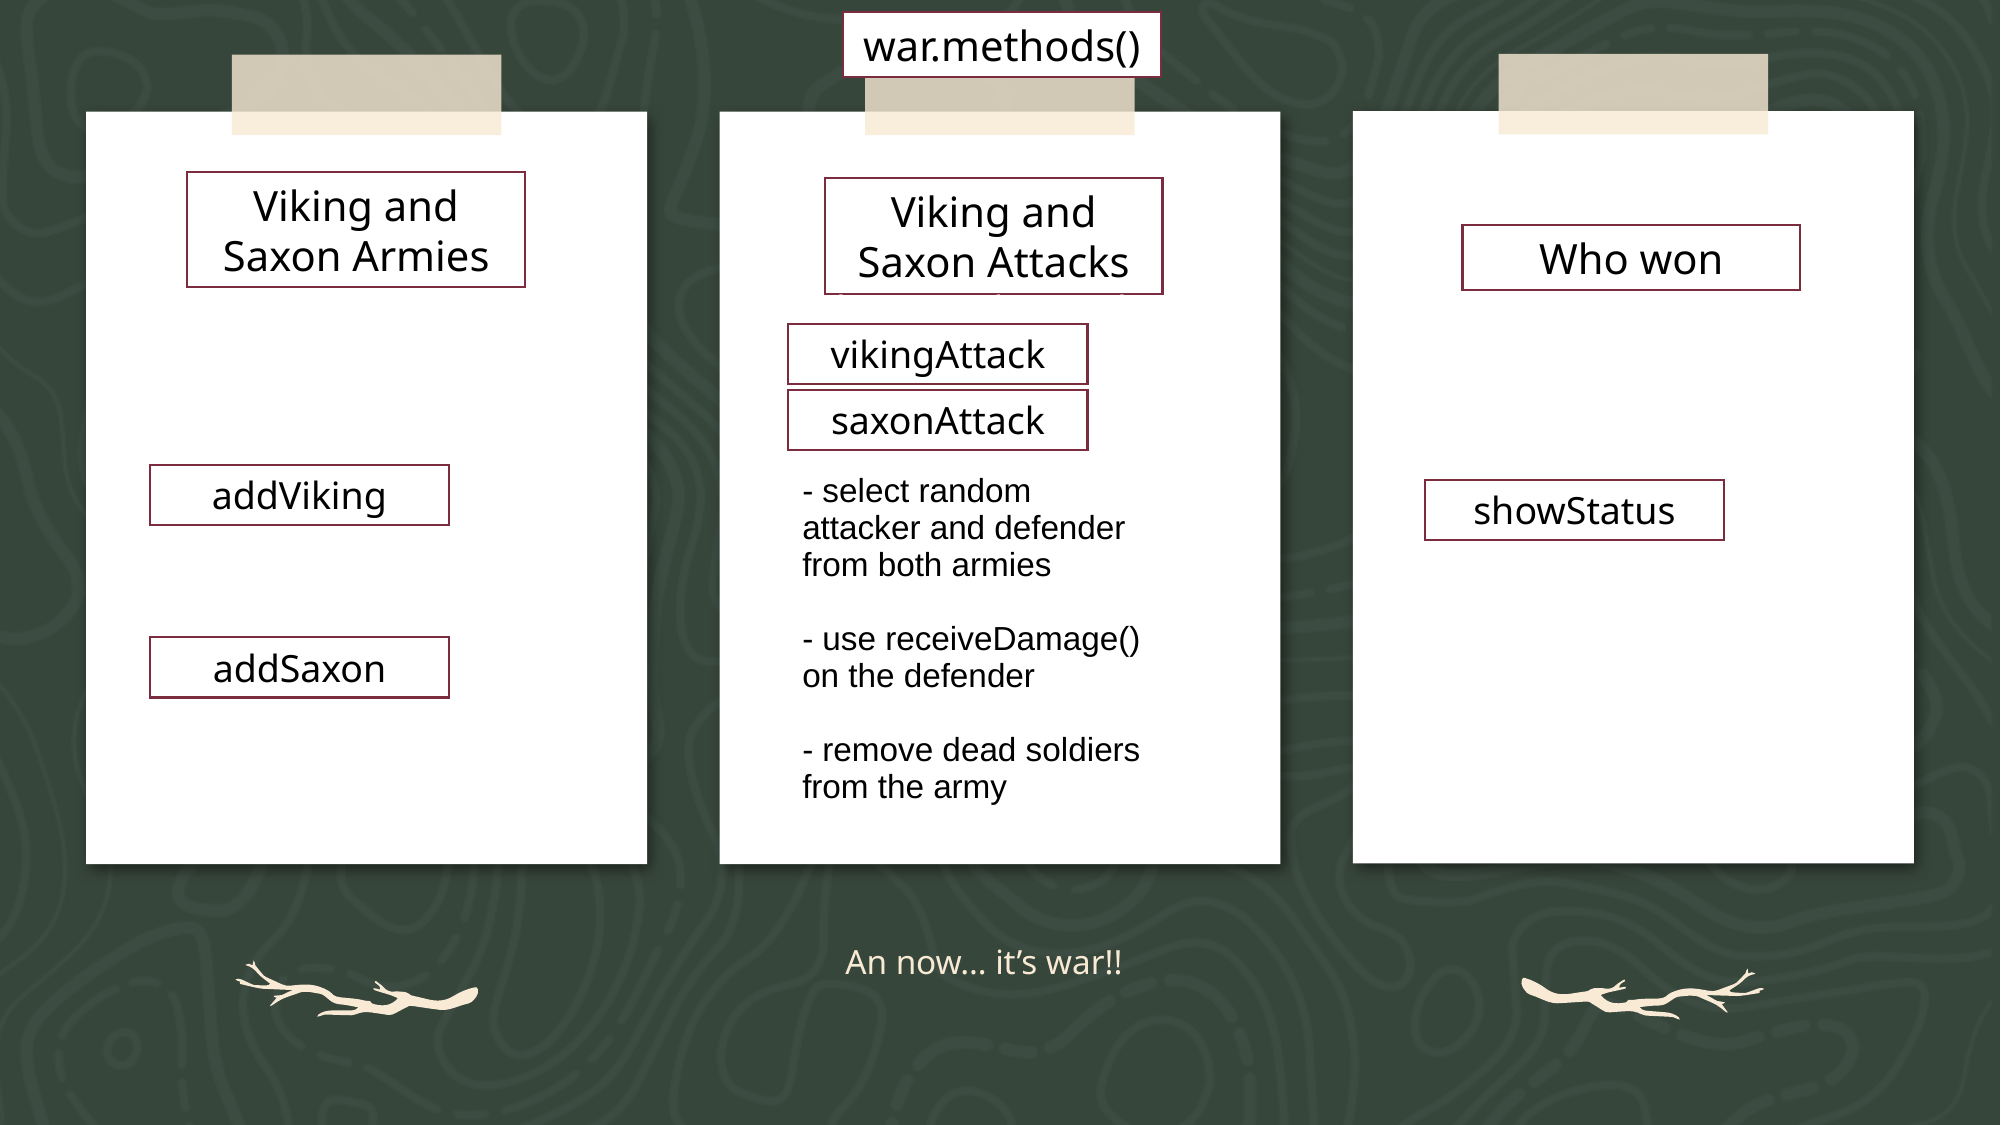

war.methods()
Viking and Saxon Armies
Attributes/ What makes a viking
Methods/ What does a saxon do:
addViking
addSaxon
Viking and Saxon Attacks
Who won
Attributes/ What makes a viking
Methods/ What does a saxon do:
showStatus
Attributes/ What makes a viking
vikingAttack
saxonAttack
Methods/ What does a saxon do:
- select random attacker and defender from both armies
- use receiveDamage() on the defender
- remove dead soldiers from the army
# An now… it’s war!!